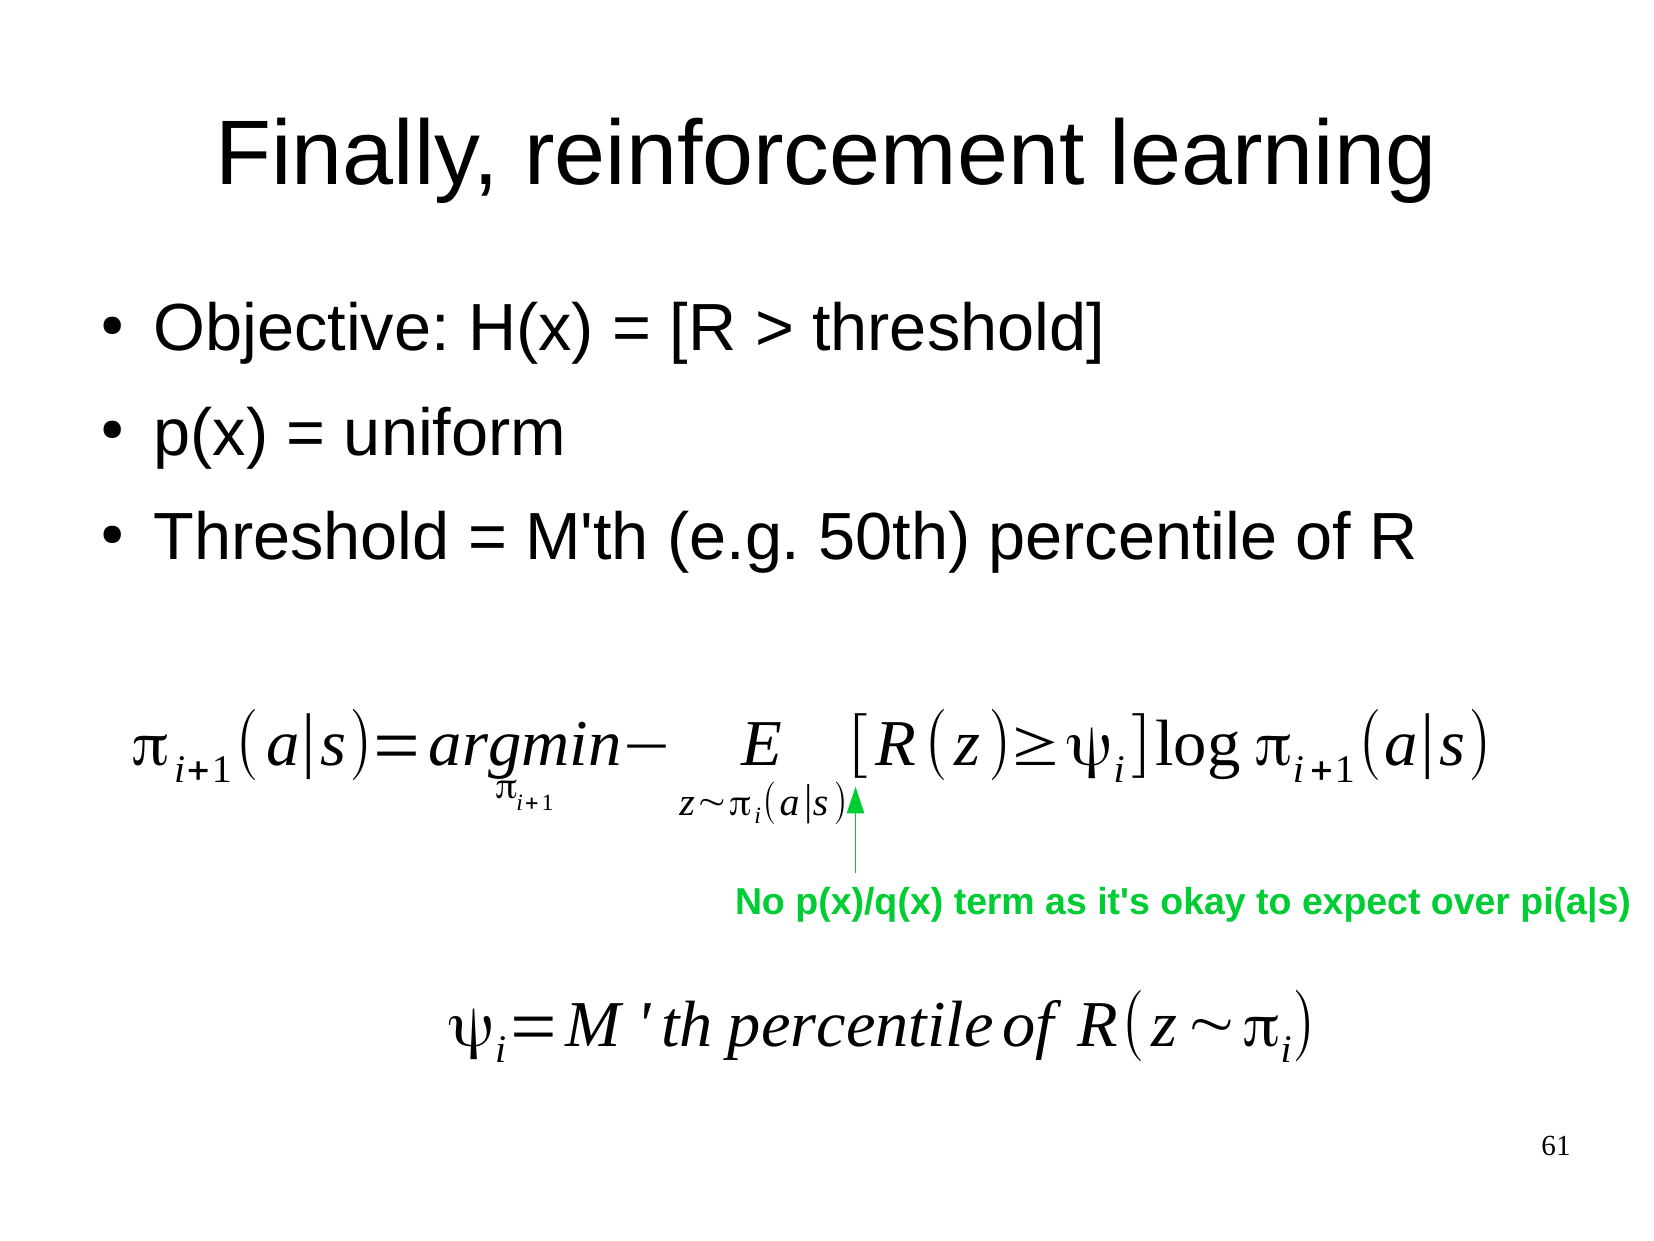

# Finally, reinforcement learning
Objective: H(x) = [R > threshold]
p(x) = uniform
Threshold = M'th (e.g. 50th) percentile of R
No p(x)/q(x) term as it's okay to expect over pi(a|s)
61